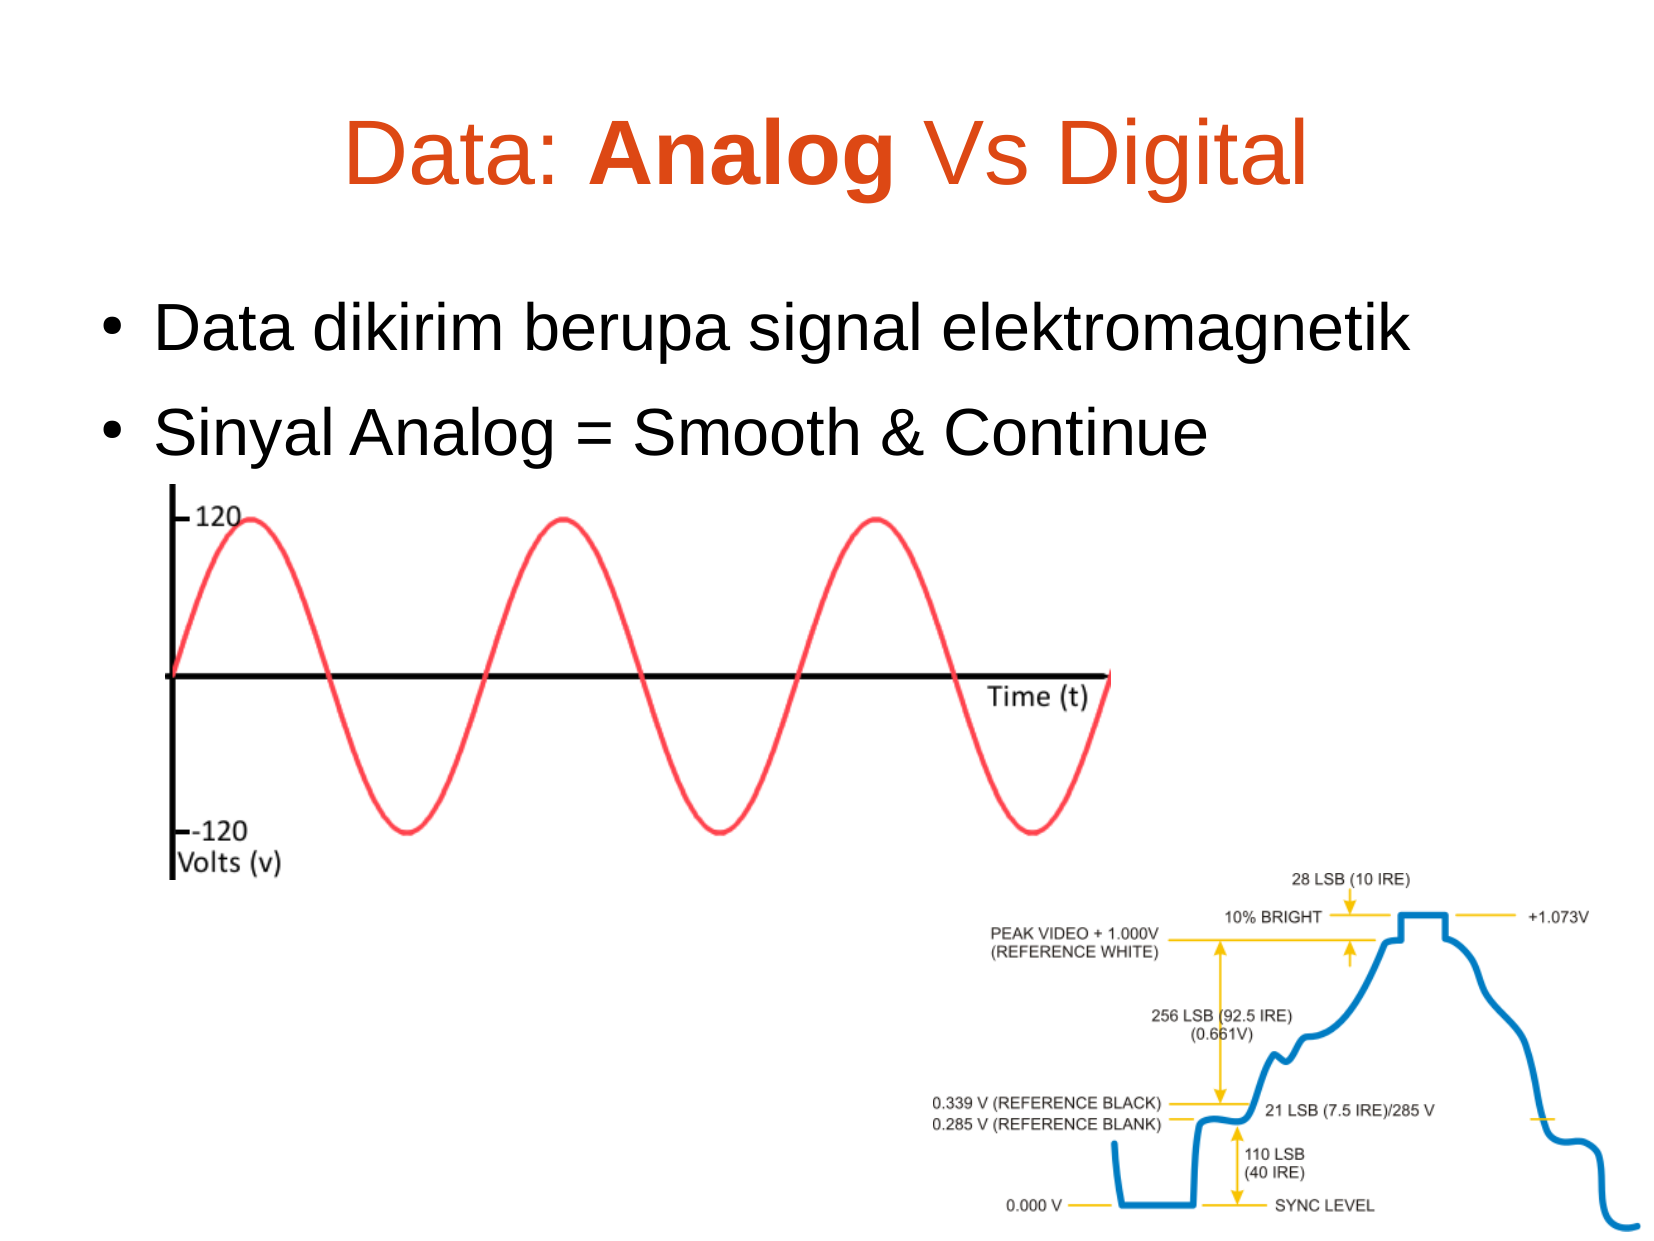

# Data: Analog Vs Digital
Data dikirim berupa signal elektromagnetik
Sinyal Analog = Smooth & Continue